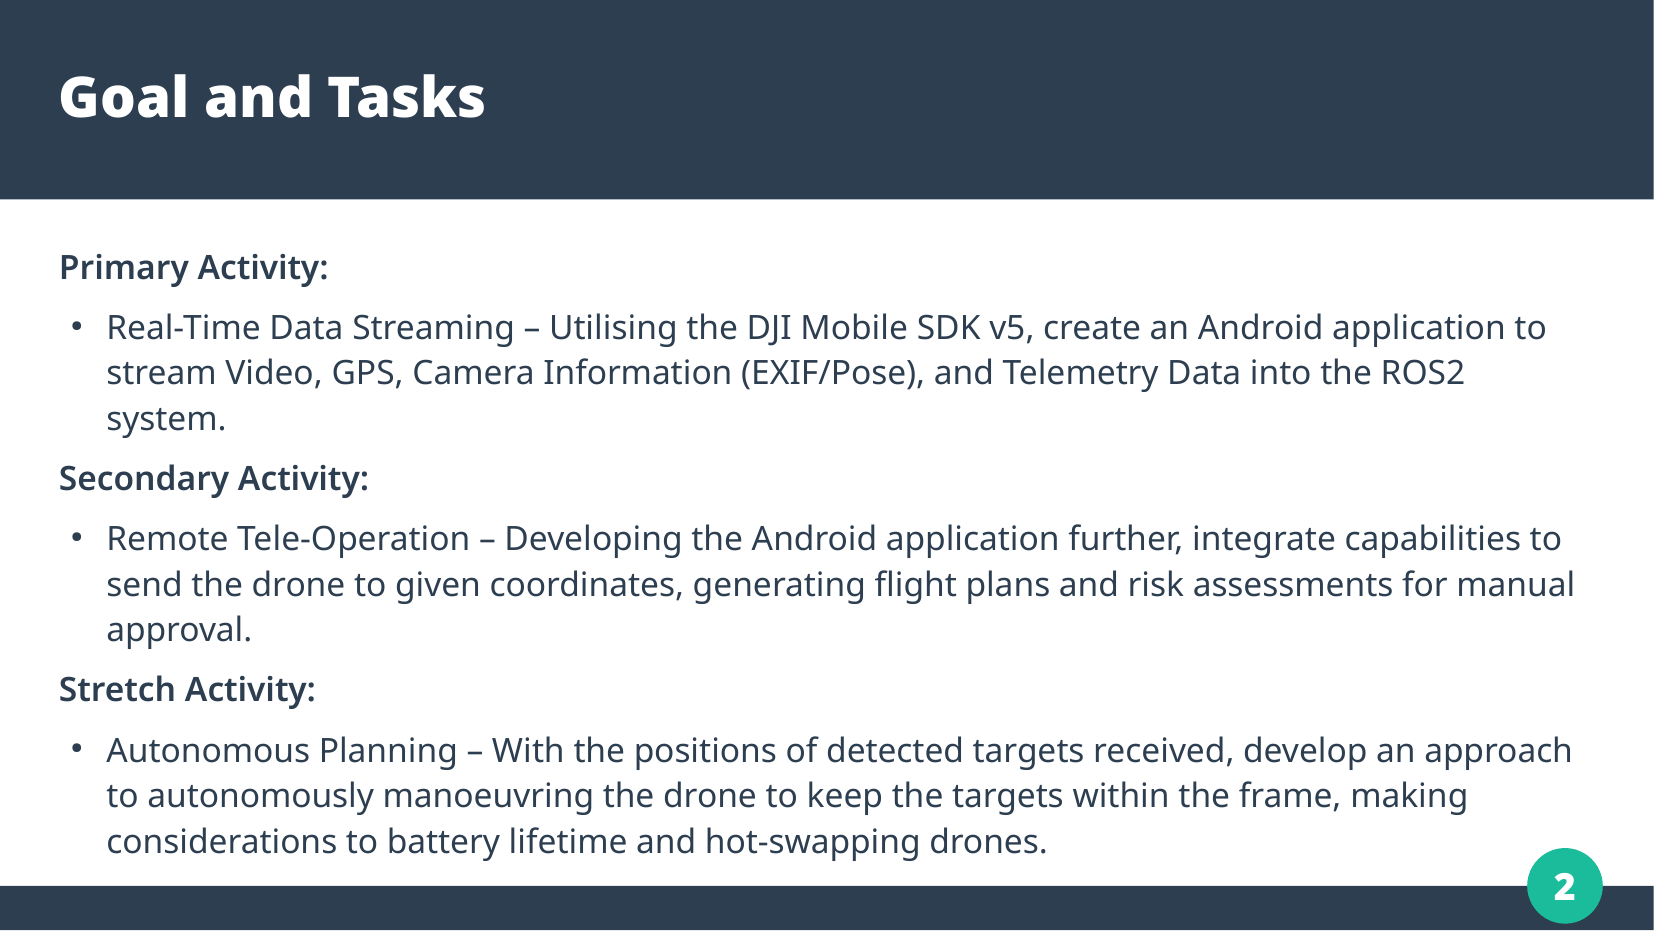

# Goal and Tasks
Primary Activity:
Real-Time Data Streaming – Utilising the DJI Mobile SDK v5, create an Android application to stream Video, GPS, Camera Information (EXIF/Pose), and Telemetry Data into the ROS2 system.
Secondary Activity:
Remote Tele-Operation – Developing the Android application further, integrate capabilities to send the drone to given coordinates, generating flight plans and risk assessments for manual approval.
Stretch Activity:
Autonomous Planning – With the positions of detected targets received, develop an approach to autonomously manoeuvring the drone to keep the targets within the frame, making considerations to battery lifetime and hot-swapping drones.